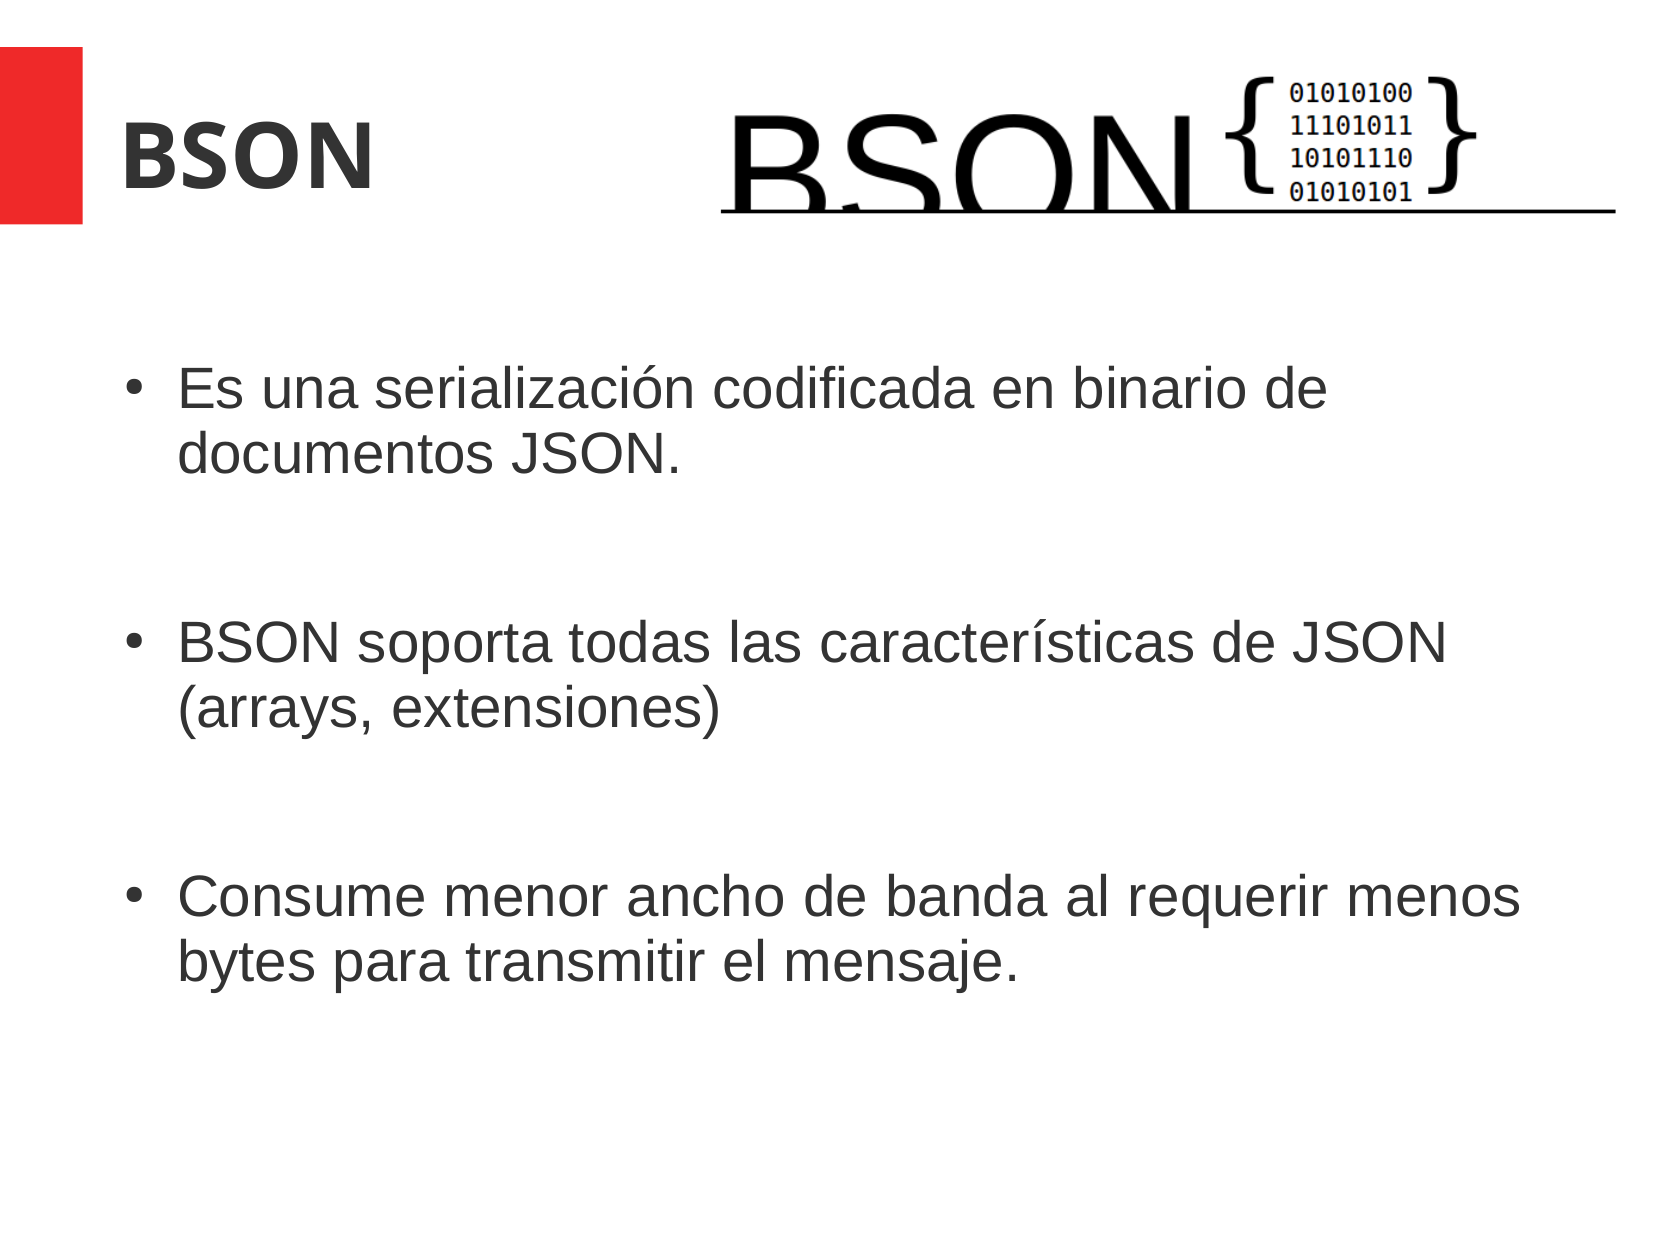

# BSON
Es una serialización codificada en binario de documentos JSON.
BSON soporta todas las características de JSON (arrays, extensiones)
Consume menor ancho de banda al requerir menos bytes para transmitir el mensaje.